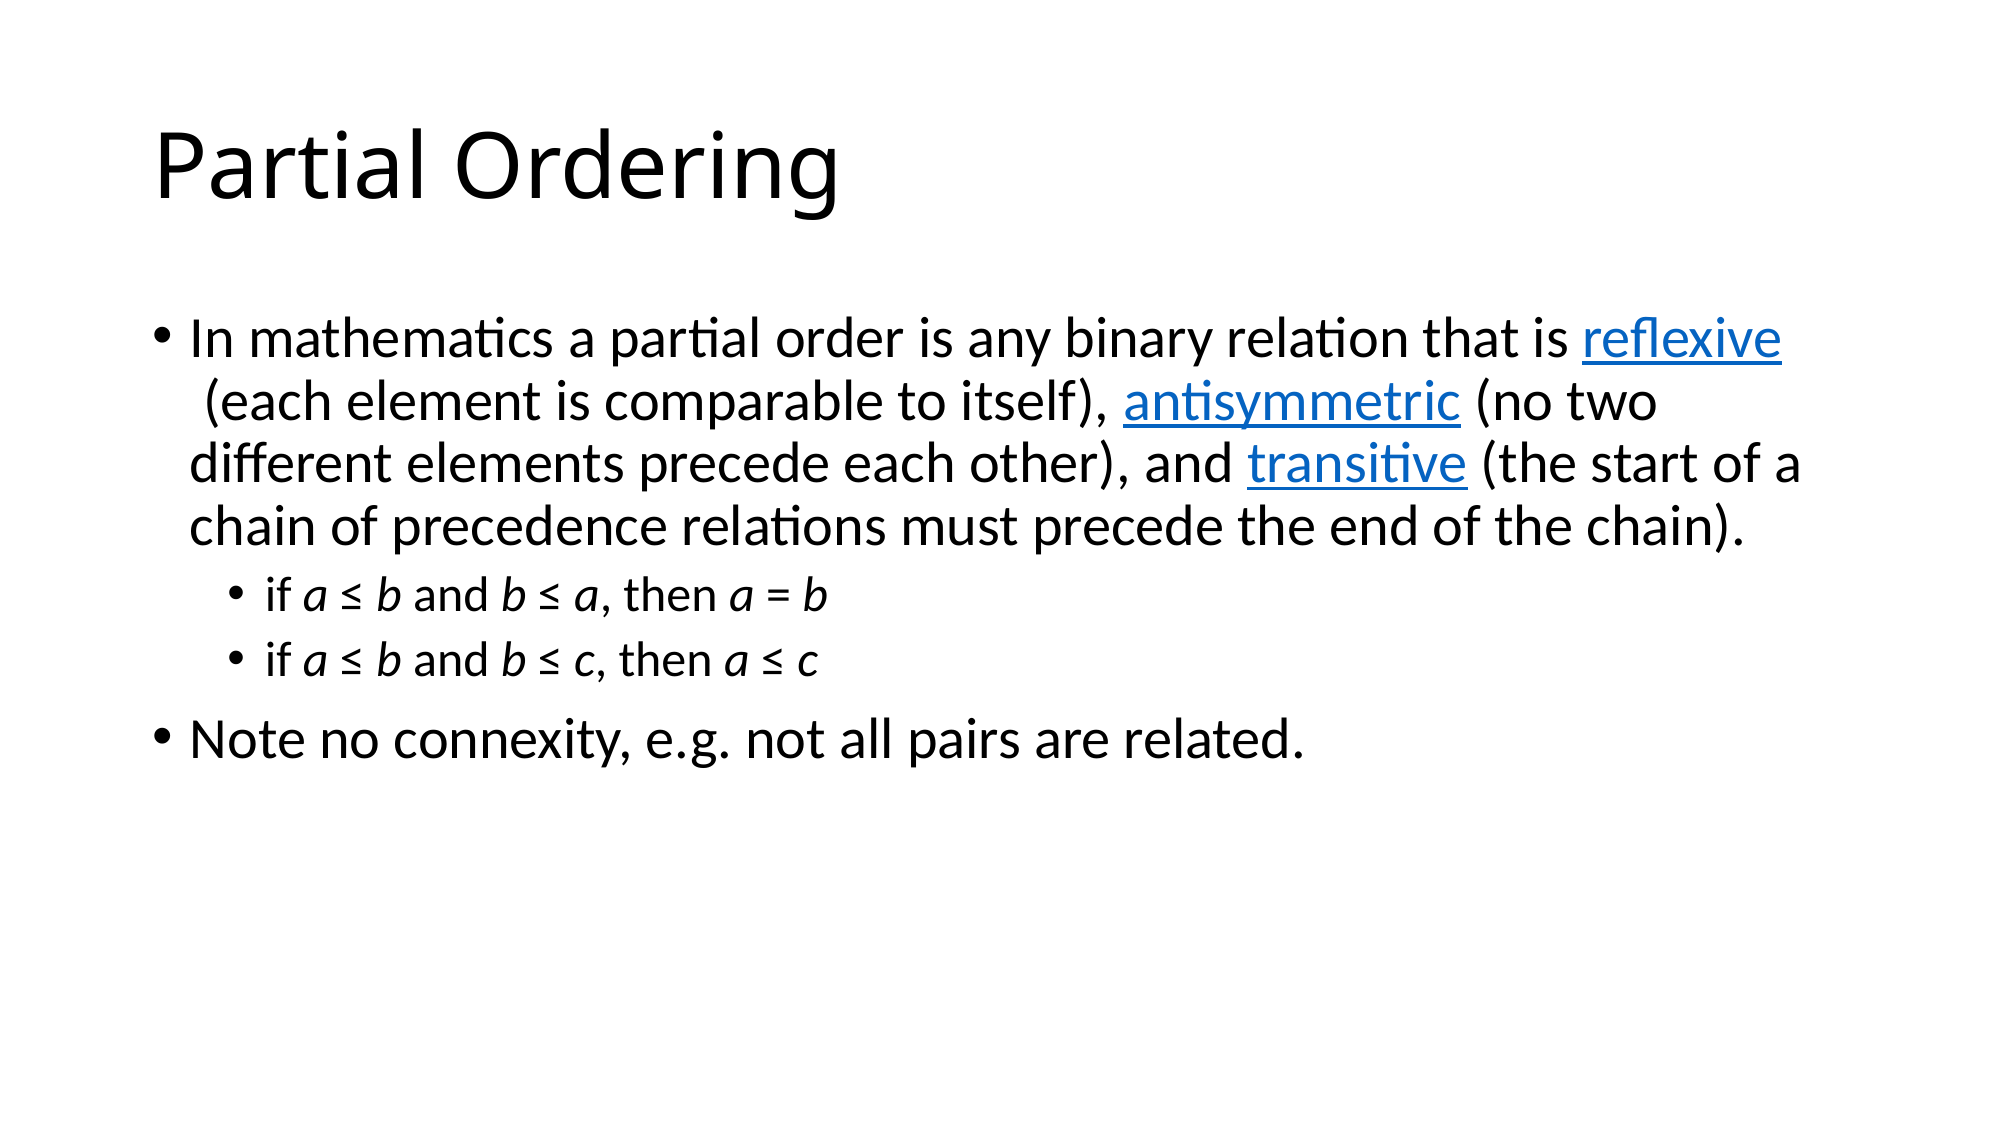

# Partial Ordering
In mathematics a partial order is any binary relation that is reflexive (each element is comparable to itself), antisymmetric (no two different elements precede each other), and transitive (the start of a chain of precedence relations must precede the end of the chain).
if a ≤ b and b ≤ a, then a = b
if a ≤ b and b ≤ c, then a ≤ c
Note no connexity, e.g. not all pairs are related.